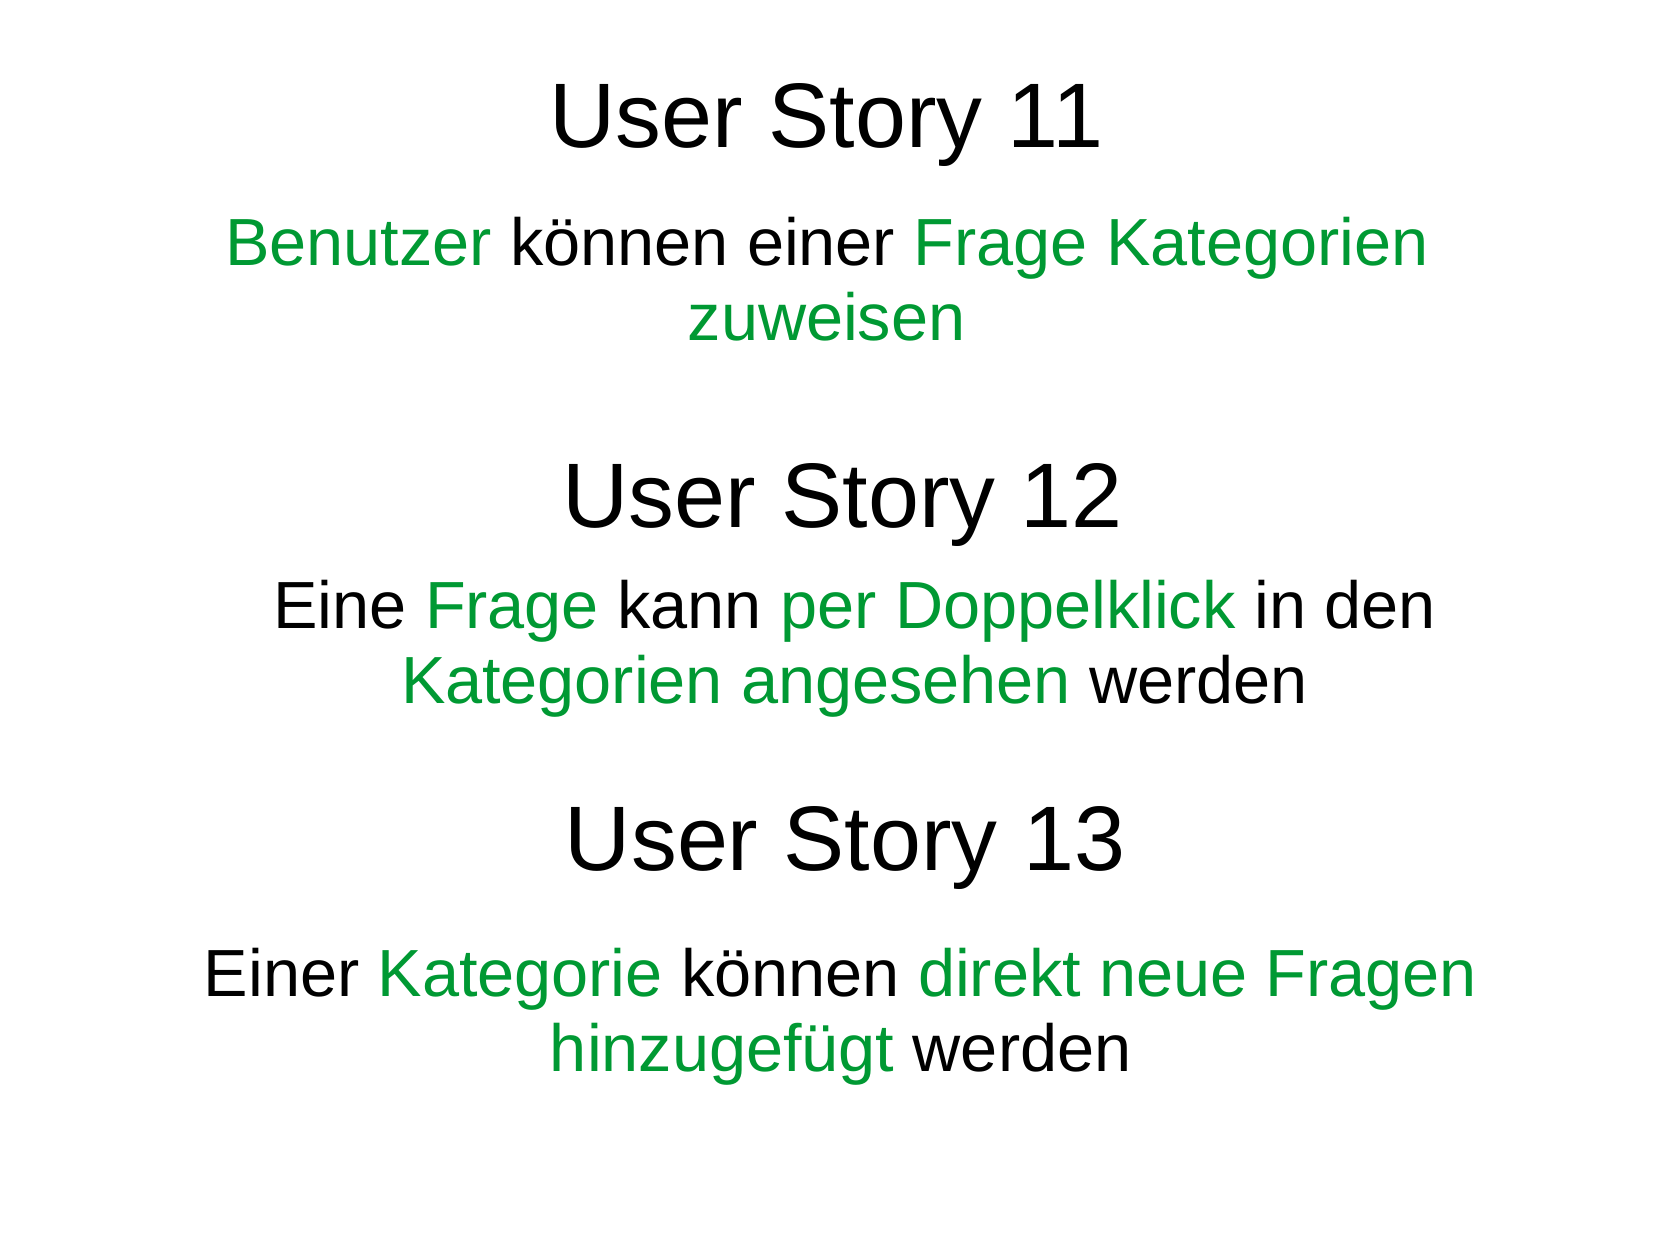

# User Story 11
Benutzer können einer Frage Kategorien zuweisen
User Story 12
Eine Frage kann per Doppelklick in den Kategorien angesehen werden
User Story 13
Einer Kategorie können direkt neue Fragen hinzugefügt werden